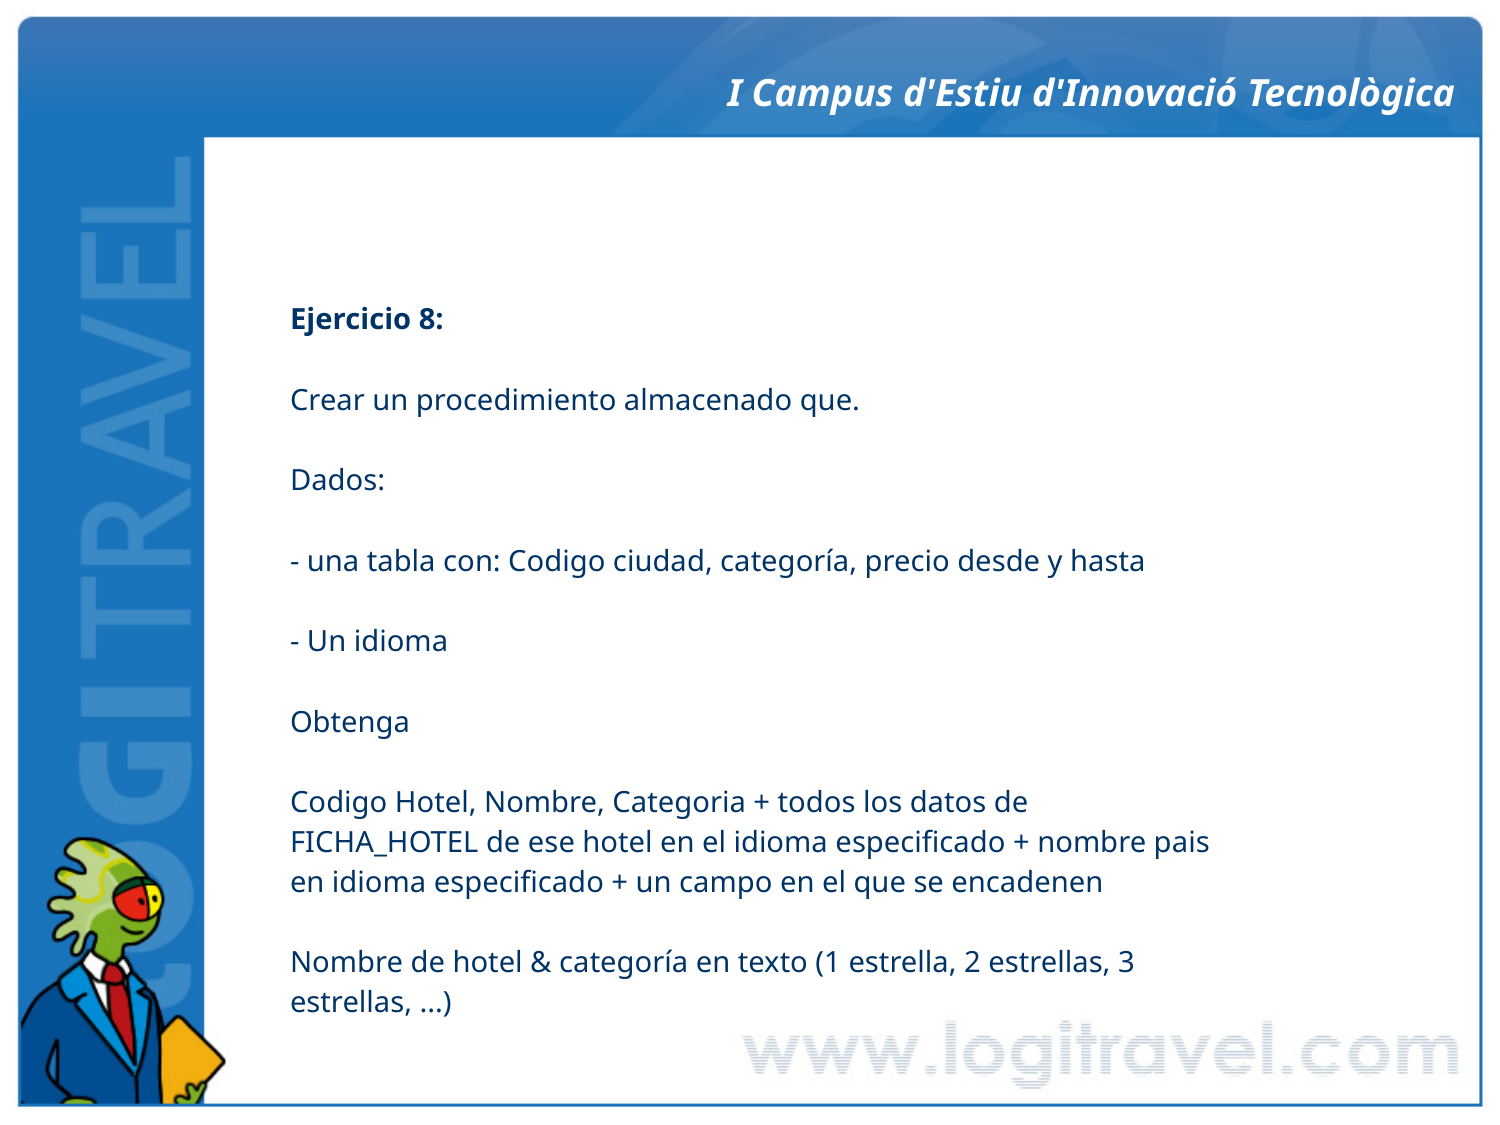

I Campus d'Estiu d'Innovació Tecnològica
Ejercicio 8:
Crear un procedimiento almacenado que.
Dados:
- una tabla con: Codigo ciudad, categoría, precio desde y hasta
- Un idioma
Obtenga
Codigo Hotel, Nombre, Categoria + todos los datos de FICHA_HOTEL de ese hotel en el idioma especificado + nombre pais en idioma especificado + un campo en el que se encadenen
Nombre de hotel & categoría en texto (1 estrella, 2 estrellas, 3 estrellas, ...)